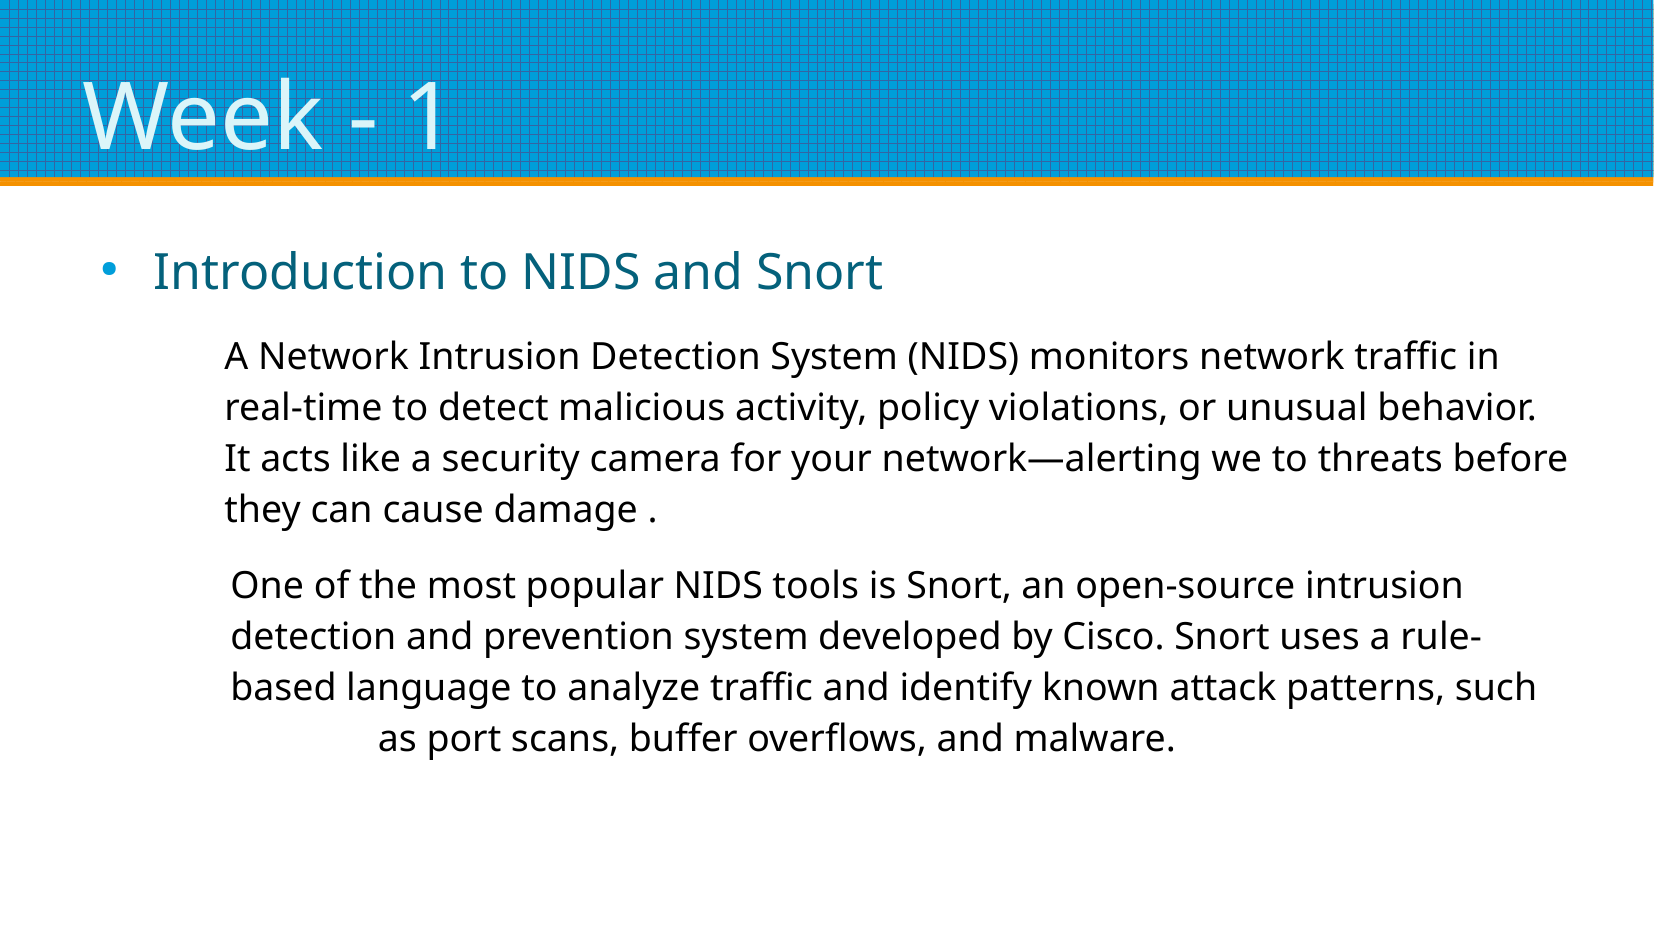

# Week - 1
Introduction to NIDS and Snort
A Network Intrusion Detection System (NIDS) monitors network traffic in real-time to detect malicious activity, policy violations, or unusual behavior. It acts like a security camera for your network—alerting we to threats before they can cause damage .
 		One of the most popular NIDS tools is Snort, an open-source intrusion 	 		detection and prevention system developed by Cisco. Snort uses a rule- 		based language to analyze traffic and identify known attack patterns, such 					as port scans, buffer overflows, and malware.